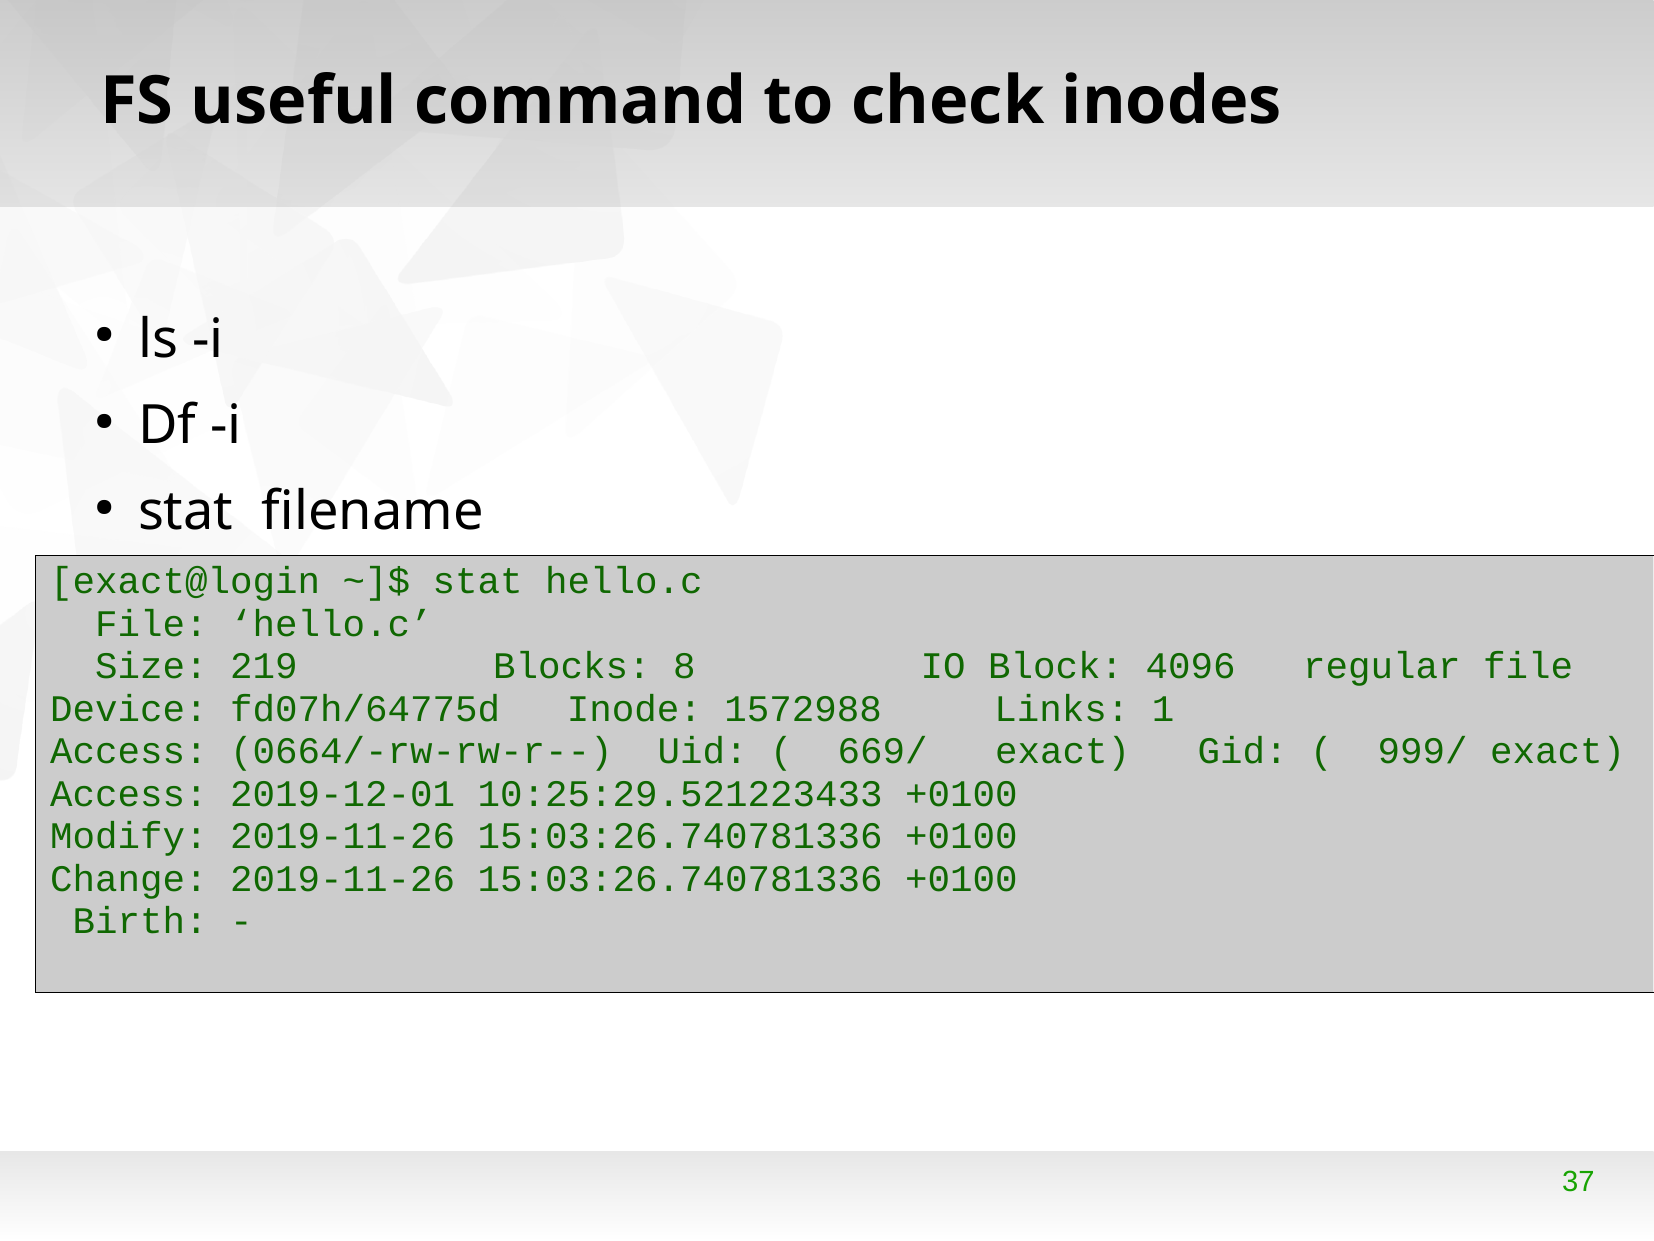

# FS useful command to check inodes
ls -i
Df -i
stat filename
[exact@login ~]$ stat hello.c
 File: ‘hello.c’
 Size: 219 	Blocks: 8 IO Block: 4096 regular file
Device: fd07h/64775d	Inode: 1572988 Links: 1
Access: (0664/-rw-rw-r--) Uid: ( 669/ exact) Gid: ( 999/ exact)
Access: 2019-12-01 10:25:29.521223433 +0100
Modify: 2019-11-26 15:03:26.740781336 +0100
Change: 2019-11-26 15:03:26.740781336 +0100
 Birth: -
37